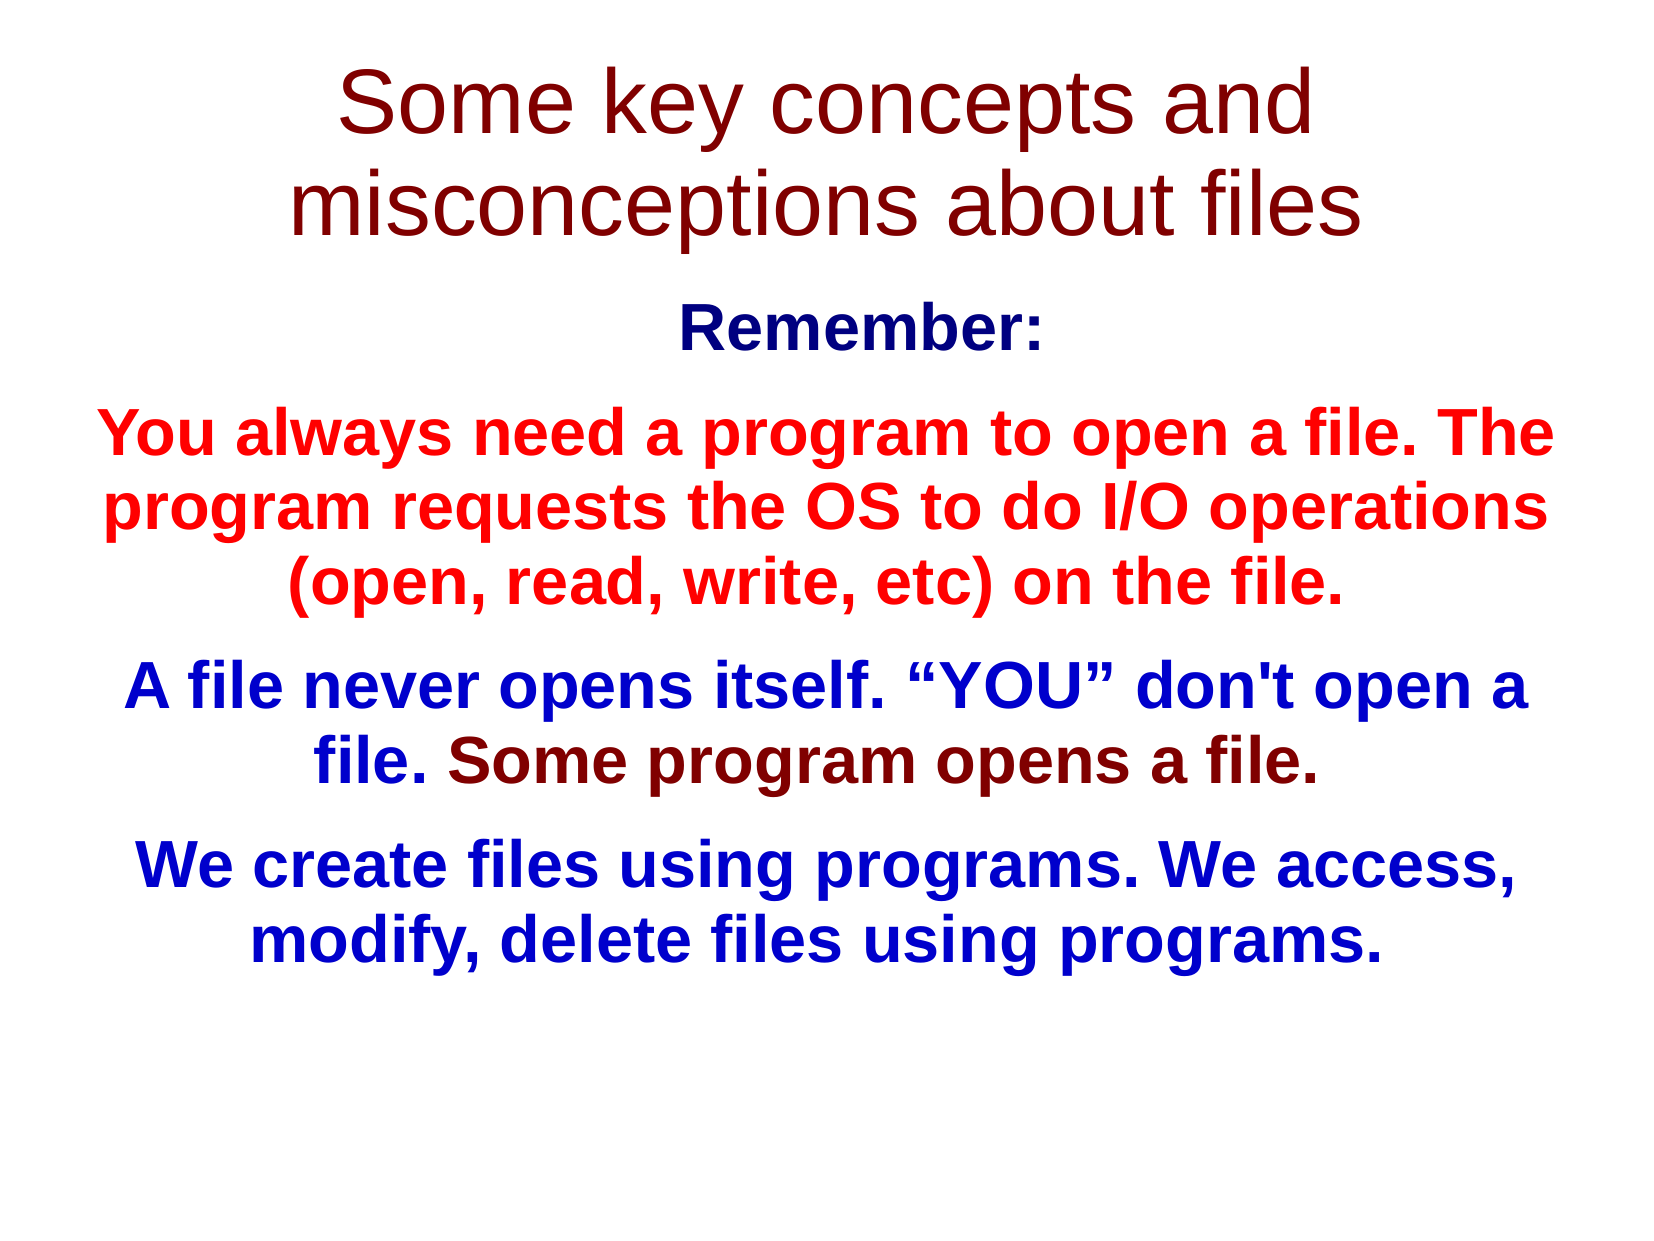

# Some key concepts and misconceptions about files
Remember:
You always need a program to open a file. The program requests the OS to do I/O operations (open, read, write, etc) on the file.
A file never opens itself. “YOU” don't open a file. Some program opens a file.
We create files using programs. We access, modify, delete files using programs.